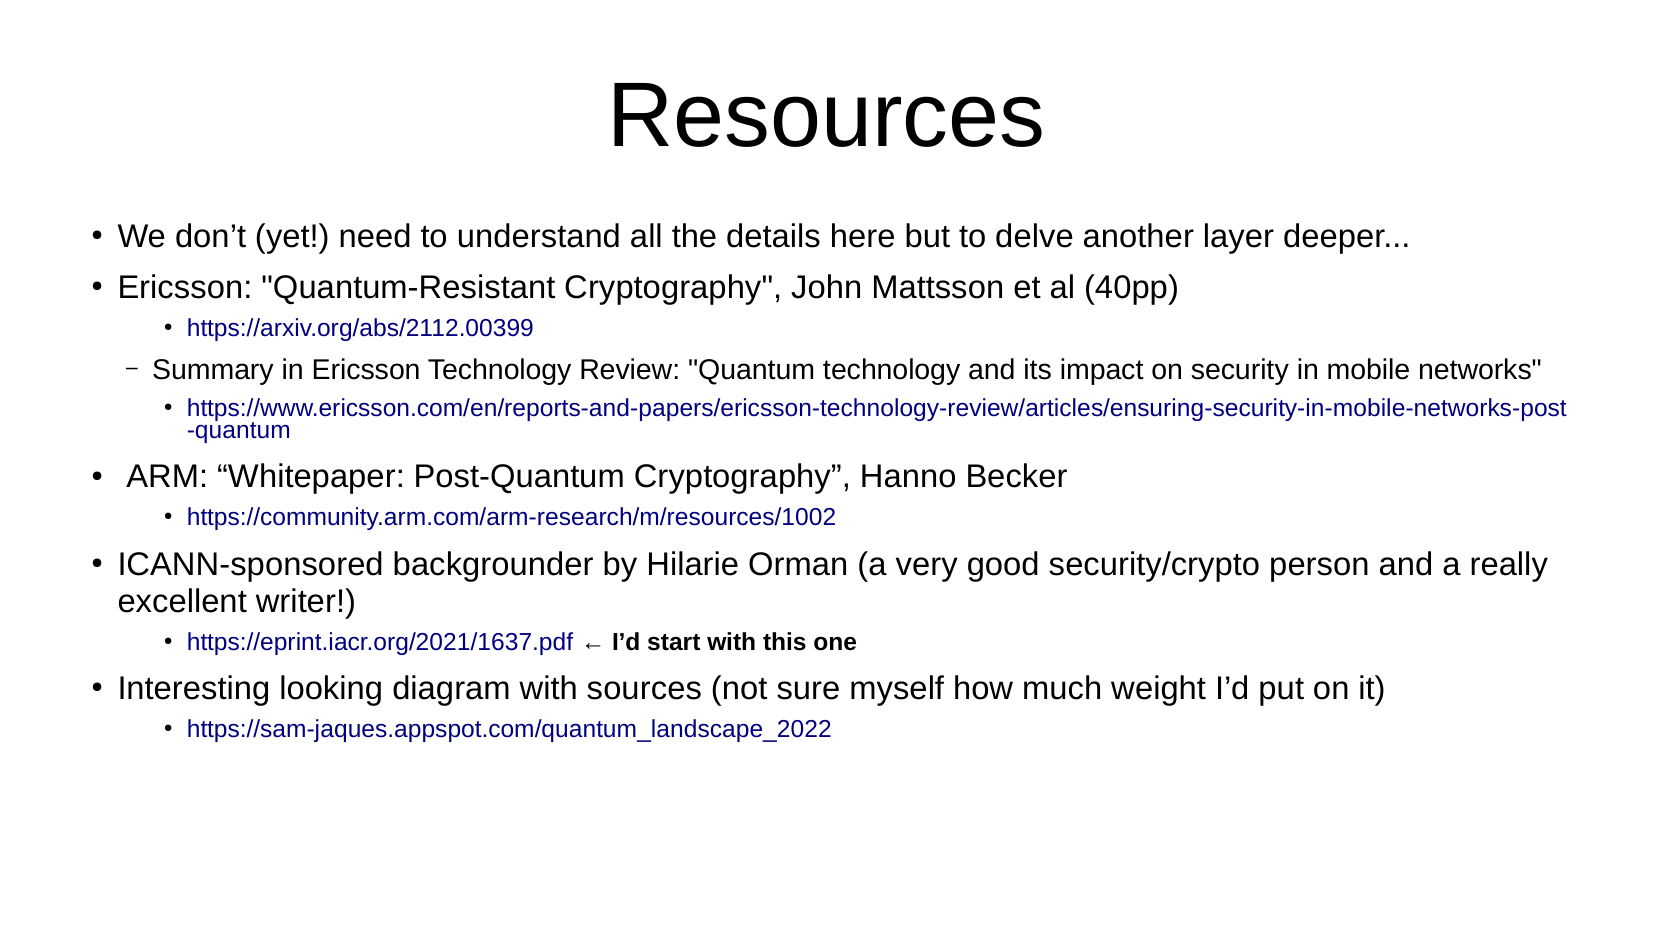

# Resources
We don’t (yet!) need to understand all the details here but to delve another layer deeper...
Ericsson: "Quantum-Resistant Cryptography", John Mattsson et al (40pp)
https://arxiv.org/abs/2112.00399
Summary in Ericsson Technology Review: "Quantum technology and its impact on security in mobile networks"
https://www.ericsson.com/en/reports-and-papers/ericsson-technology-review/articles/ensuring-security-in-mobile-networks-post-quantum
 ARM: “Whitepaper: Post-Quantum Cryptography”, Hanno Becker
https://community.arm.com/arm-research/m/resources/1002
ICANN-sponsored backgrounder by Hilarie Orman (a very good security/crypto person and a really excellent writer!)
https://eprint.iacr.org/2021/1637.pdf ← I’d start with this one
Interesting looking diagram with sources (not sure myself how much weight I’d put on it)
https://sam-jaques.appspot.com/quantum_landscape_2022